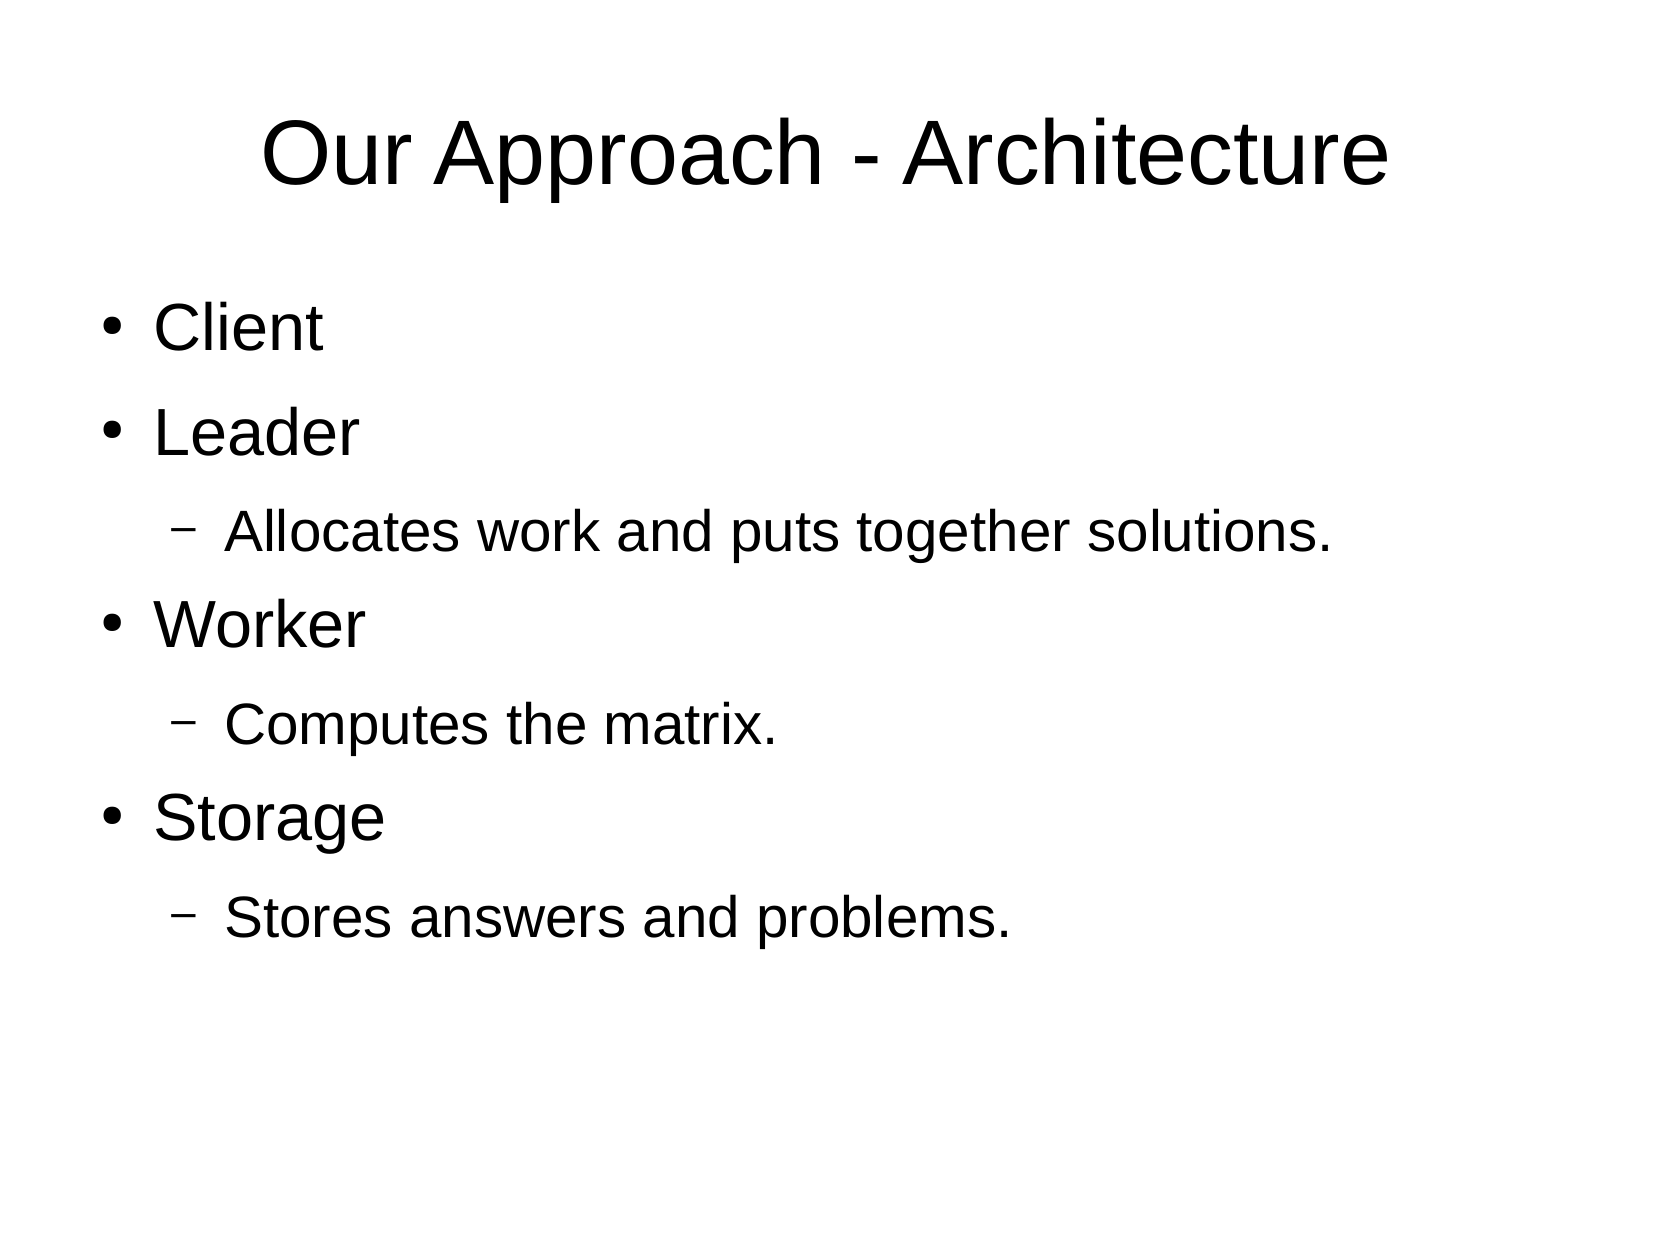

# Our Approach - Architecture
Client
Leader
Allocates work and puts together solutions.
Worker
Computes the matrix.
Storage
Stores answers and problems.